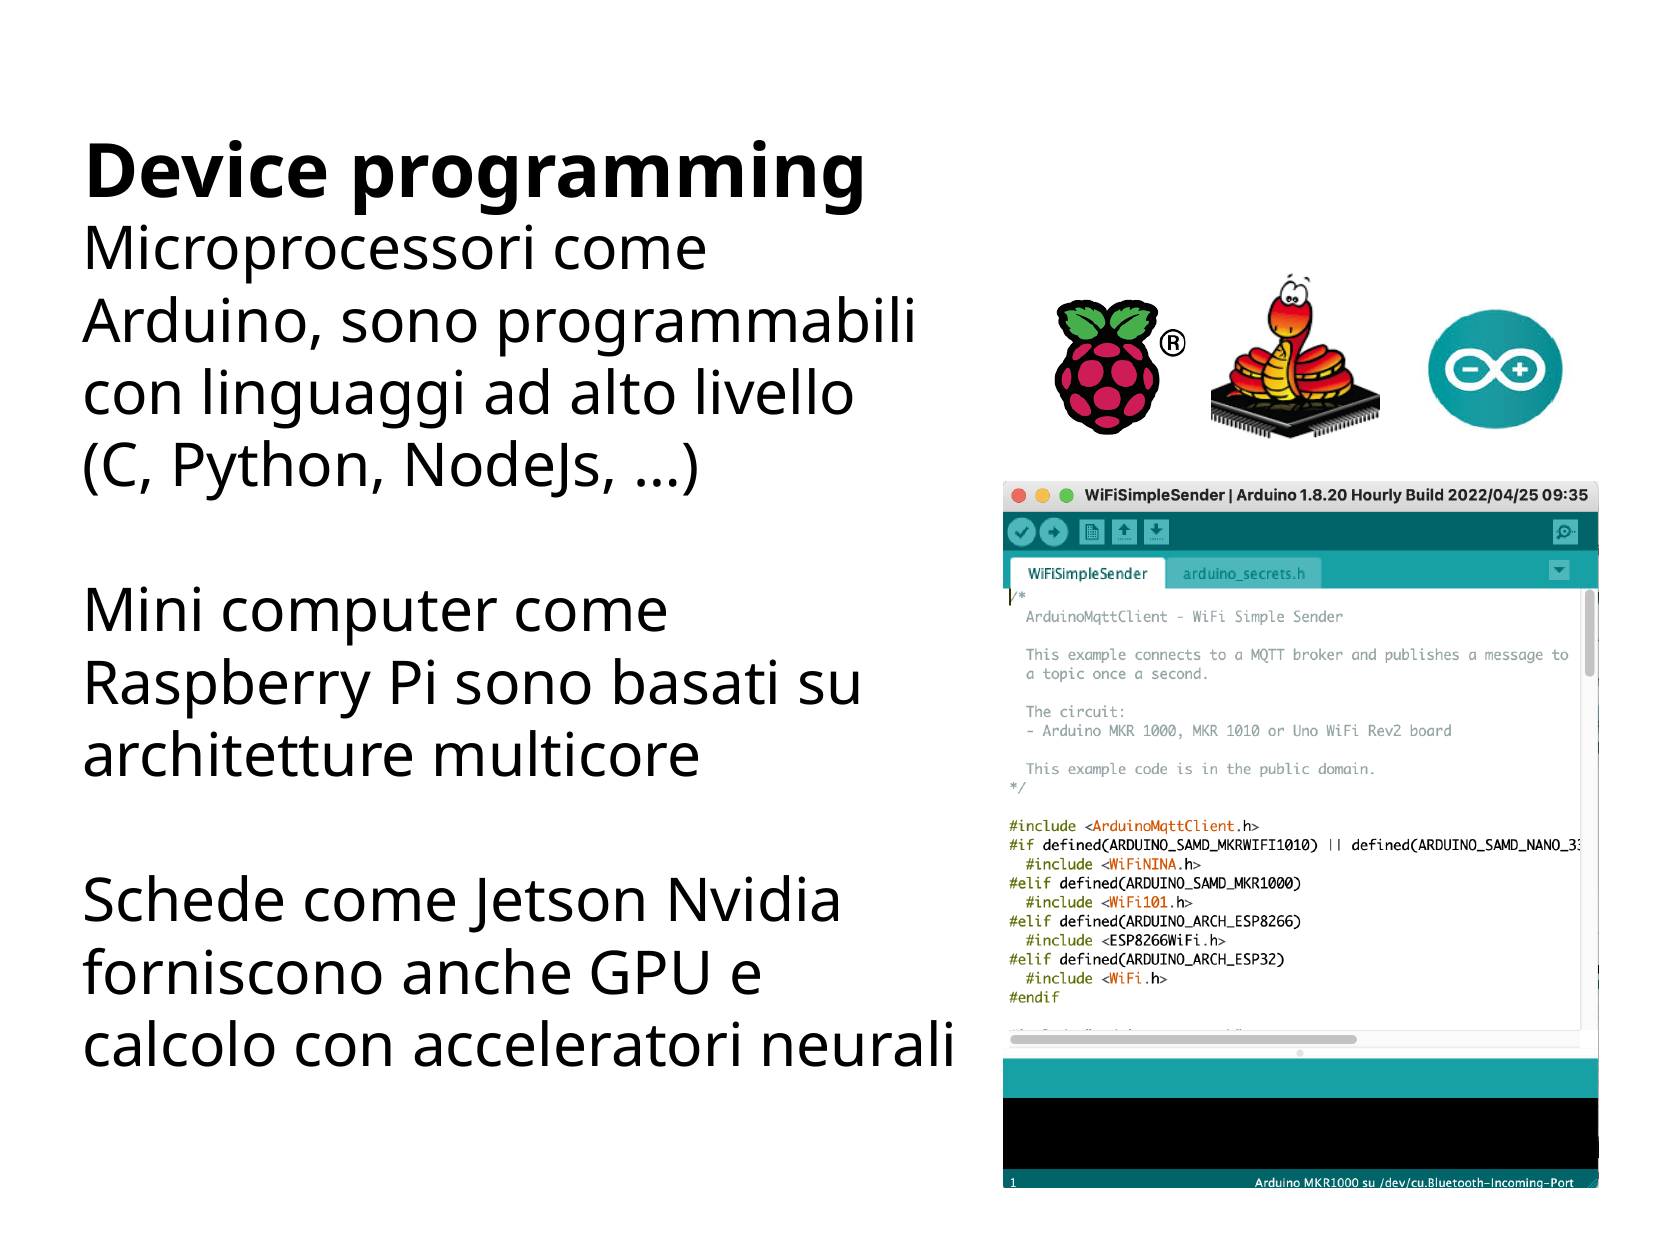

Device programming
Microprocessori come
Arduino, sono programmabili
con linguaggi ad alto livello
(C, Python, NodeJs, …)
Mini computer come
Raspberry Pi sono basati su
architetture multicore
Schede come Jetson Nvidia
forniscono anche GPU e
calcolo con acceleratori neurali